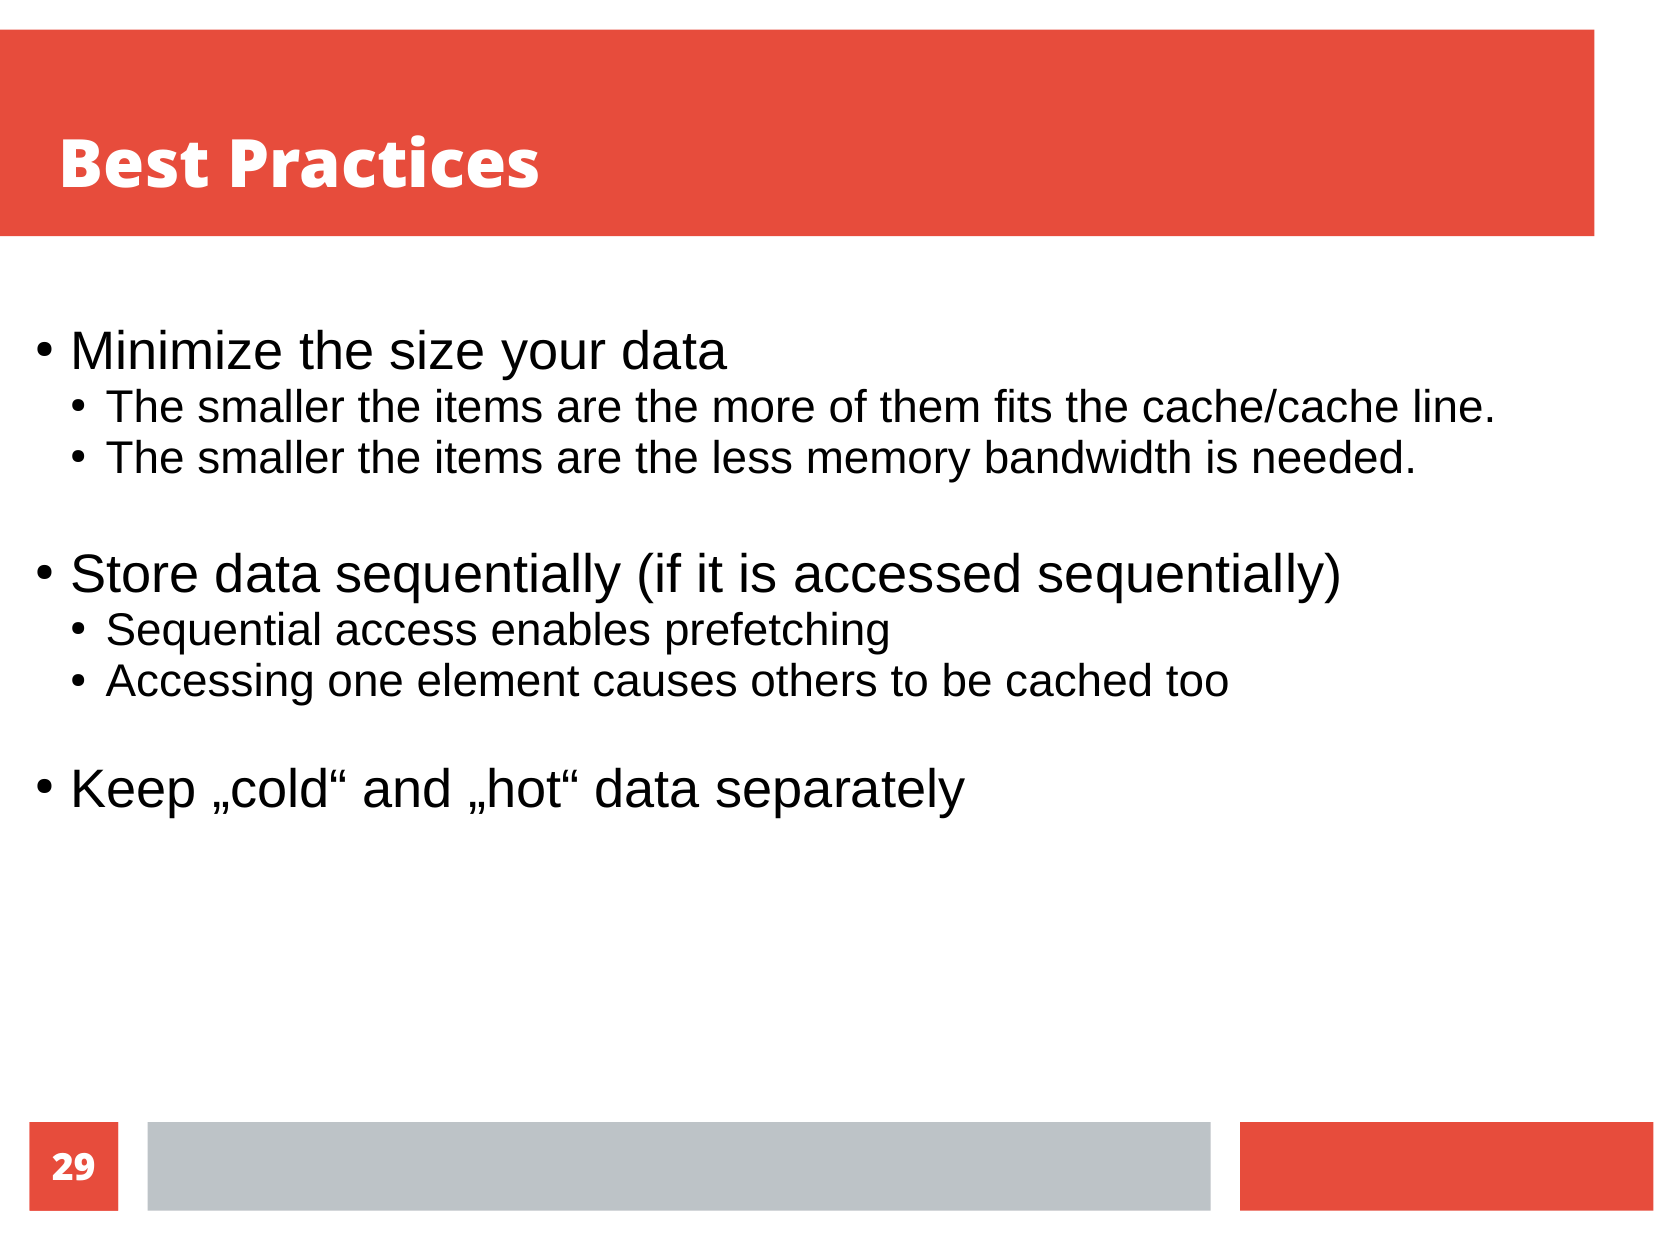

# Best Practices
Minimize the size your data
The smaller the items are the more of them fits the cache/cache line.
The smaller the items are the less memory bandwidth is needed.
Store data sequentially (if it is accessed sequentially)
Sequential access enables prefetching
Accessing one element causes others to be cached too
Keep „cold“ and „hot“ data separately
29